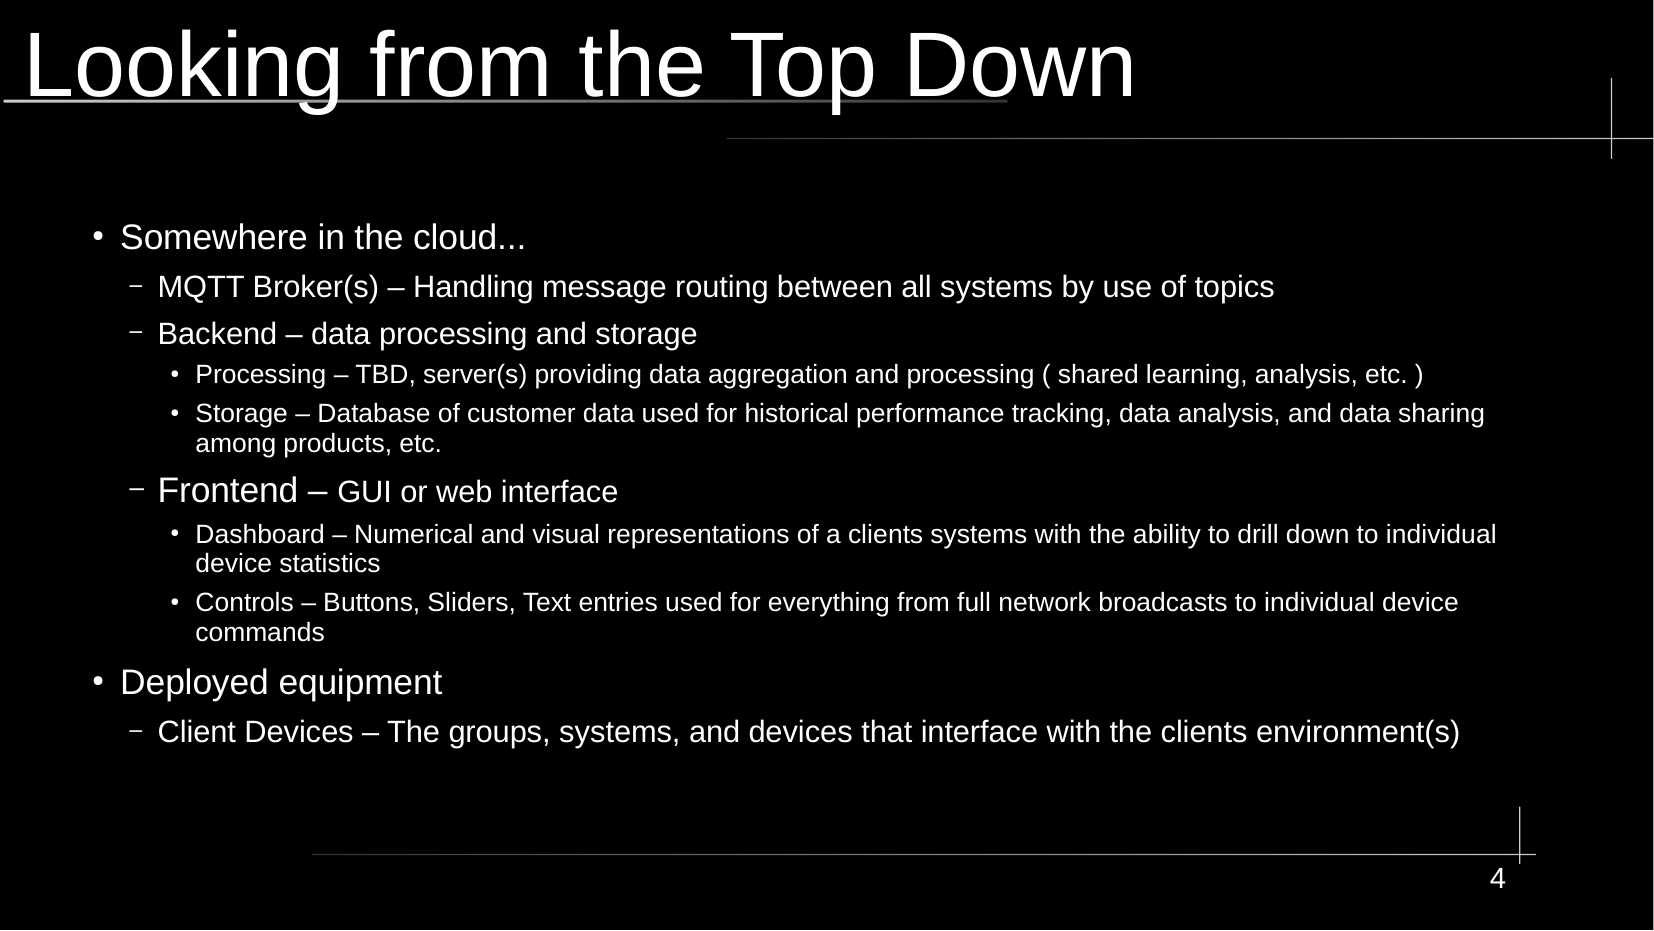

# Looking from the Top Down
Somewhere in the cloud...
MQTT Broker(s) – Handling message routing between all systems by use of topics
Backend – data processing and storage
Processing – TBD, server(s) providing data aggregation and processing ( shared learning, analysis, etc. )
Storage – Database of customer data used for historical performance tracking, data analysis, and data sharing among products, etc.
Frontend – GUI or web interface
Dashboard – Numerical and visual representations of a clients systems with the ability to drill down to individual device statistics
Controls – Buttons, Sliders, Text entries used for everything from full network broadcasts to individual device commands
Deployed equipment
Client Devices – The groups, systems, and devices that interface with the clients environment(s)
4